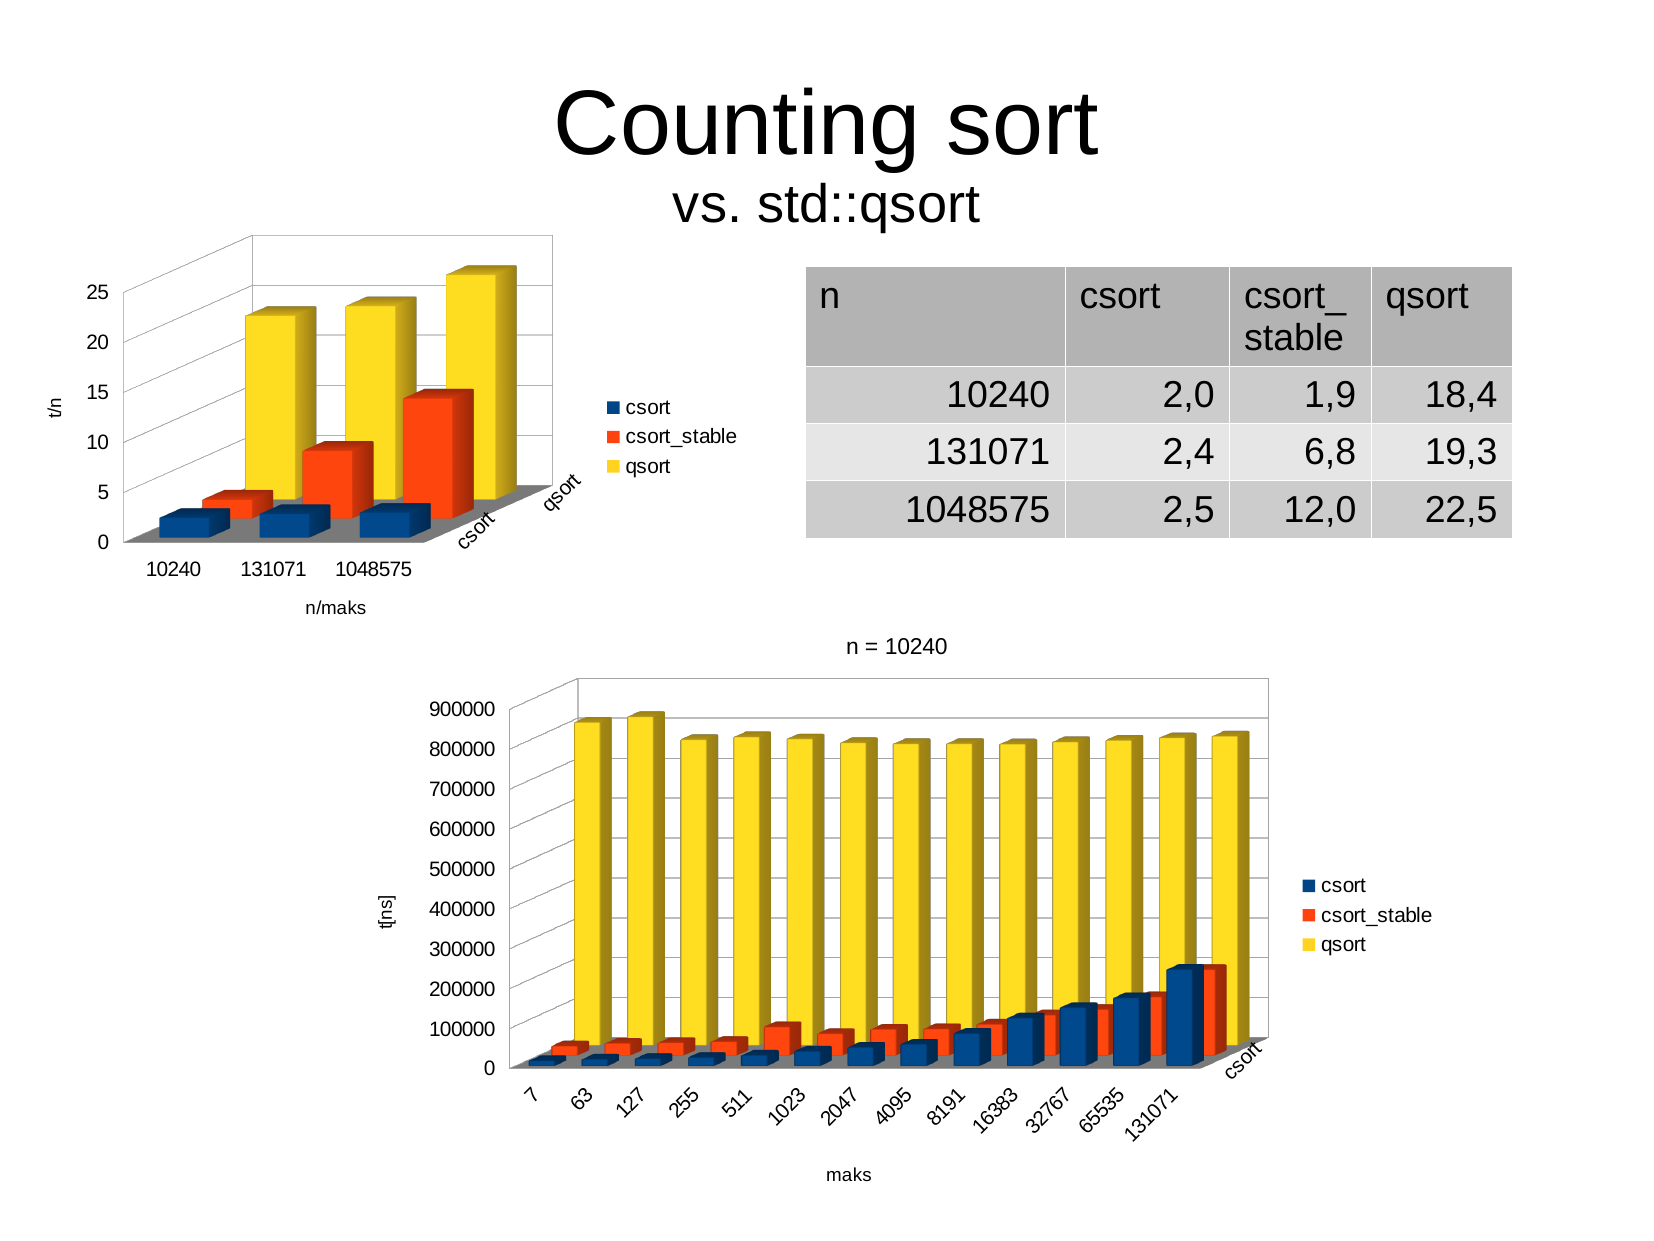

# Counting sort vs. std::qsort
[unsupported chart]
| n | csort | csort\_stable | qsort |
| --- | --- | --- | --- |
| 10240 | 2,0 | 1,9 | 18,4 |
| 131071 | 2,4 | 6,8 | 19,3 |
| 1048575 | 2,5 | 12,0 | 22,5 |
[unsupported chart]